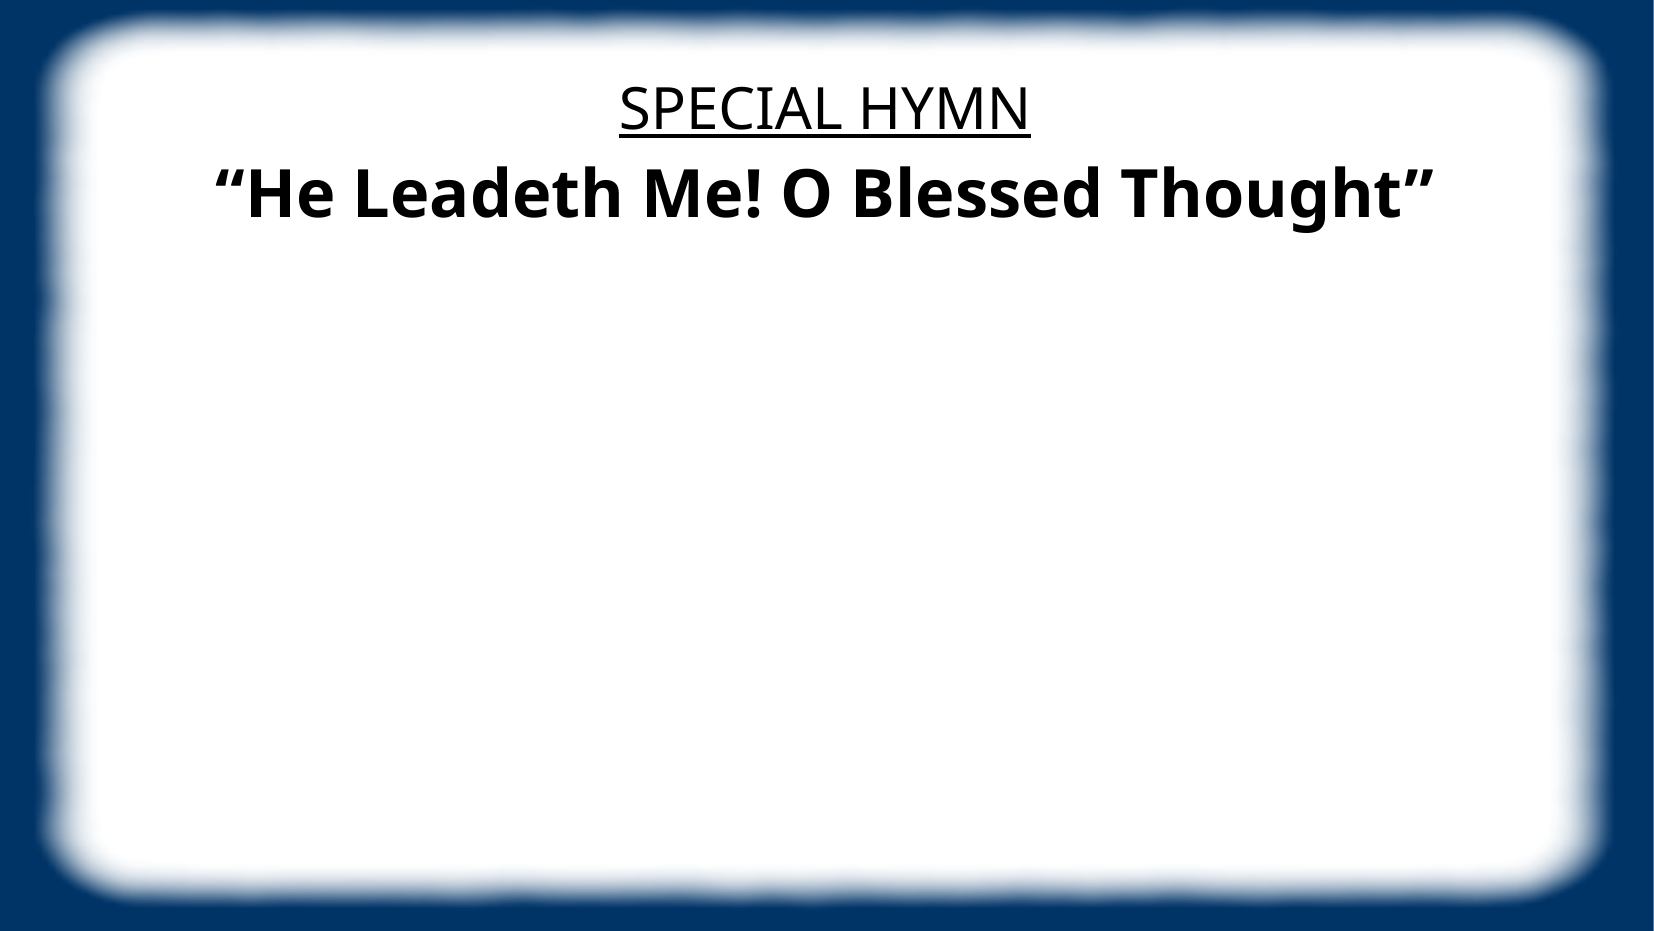

SPECIAL HYMN
“He Leadeth Me! O Blessed Thought”